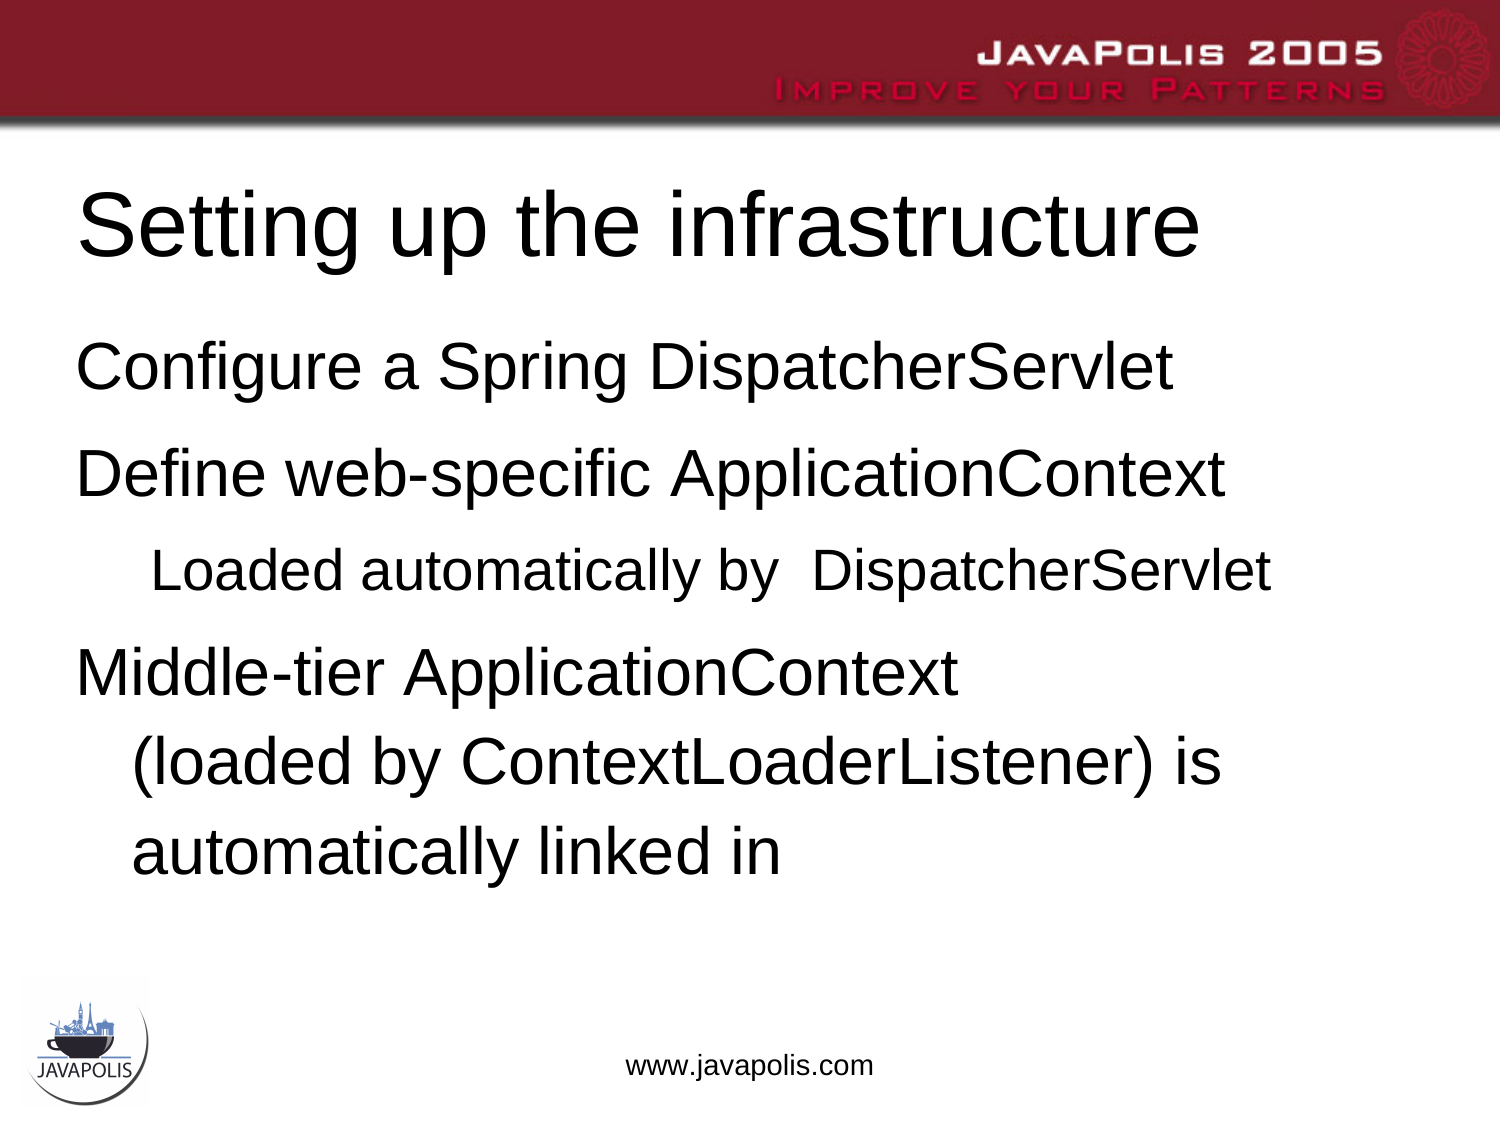

# Setting up the infrastructure
Configure a Spring DispatcherServlet
Define web-specific ApplicationContext
Loaded automatically by DispatcherServlet
Middle-tier ApplicationContext
(loaded by ContextLoaderListener) is automatically linked in